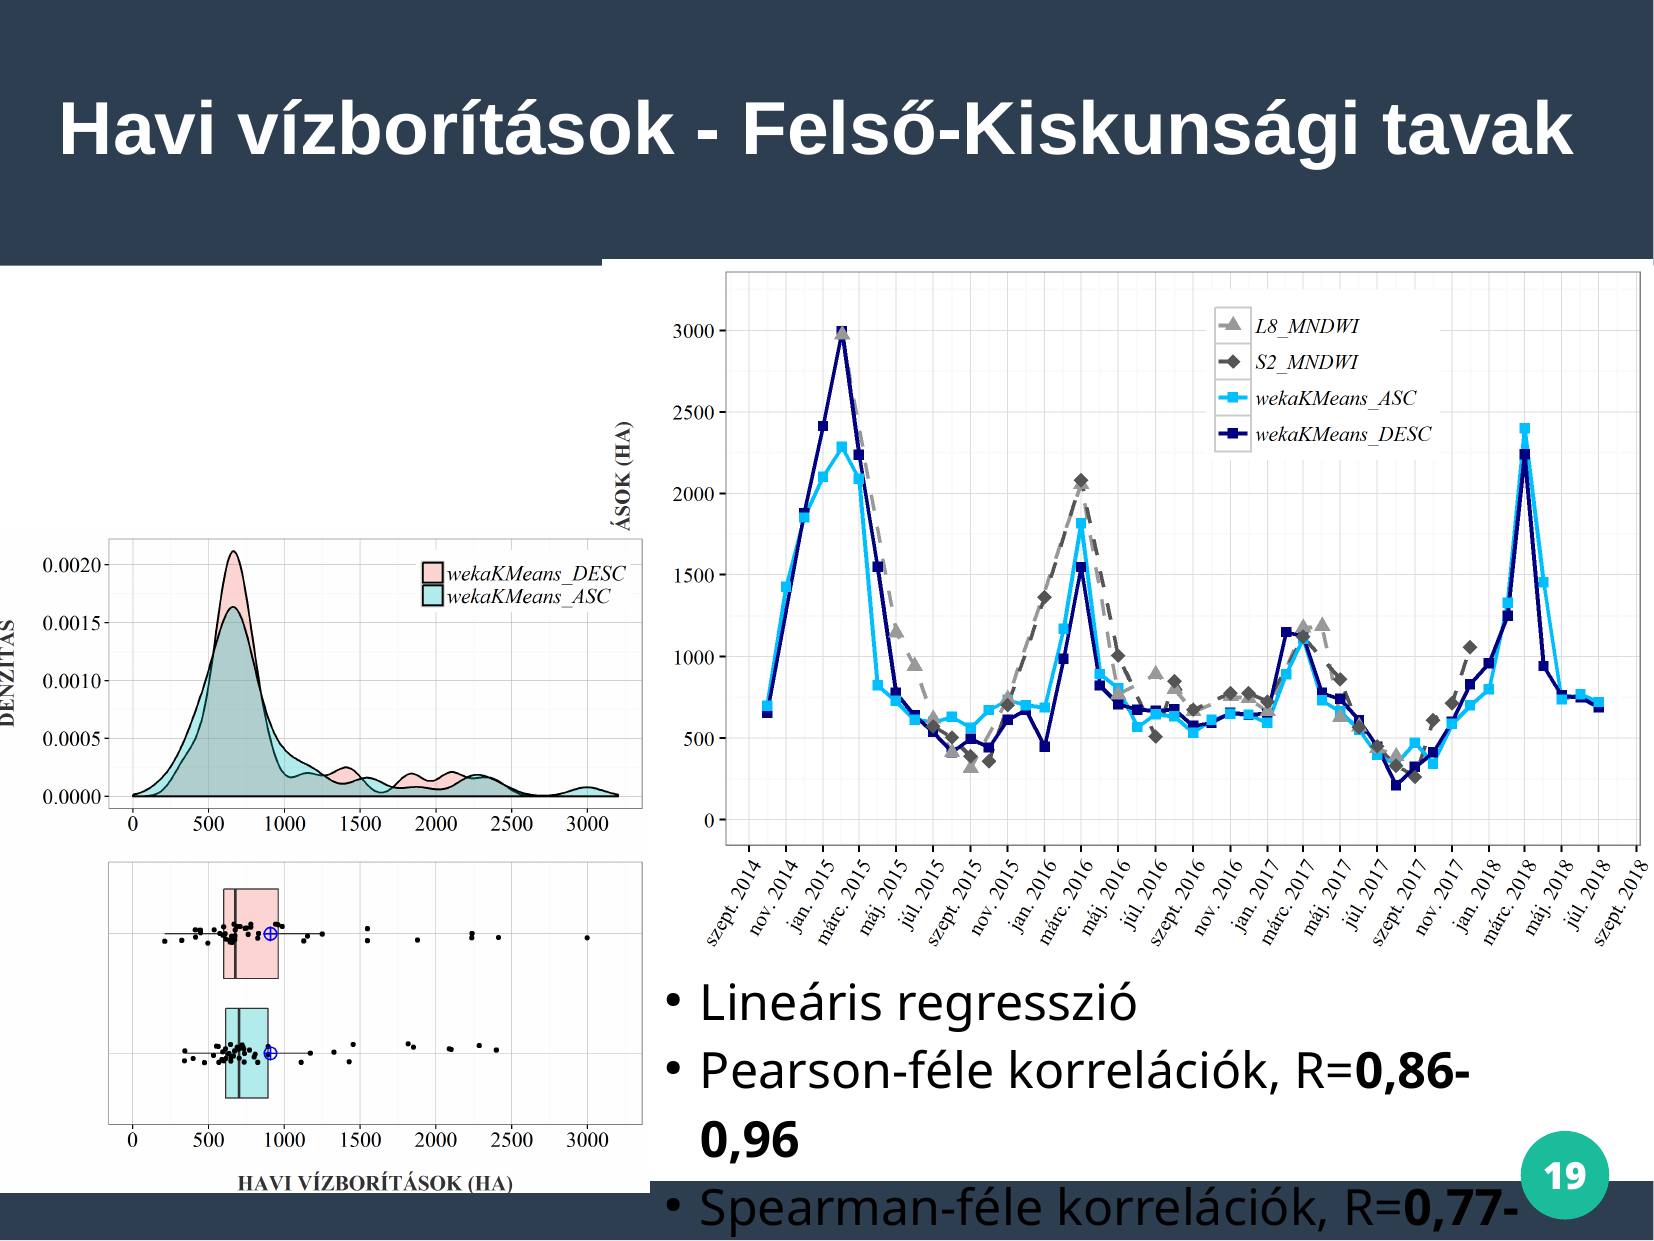

# Havi vízborítások - Felső-Kiskunsági tavak
Lineáris regresszió
Pearson-féle korrelációk, R=0,86-0,96
Spearman-féle korrelációk, R=0,77-0,88
19